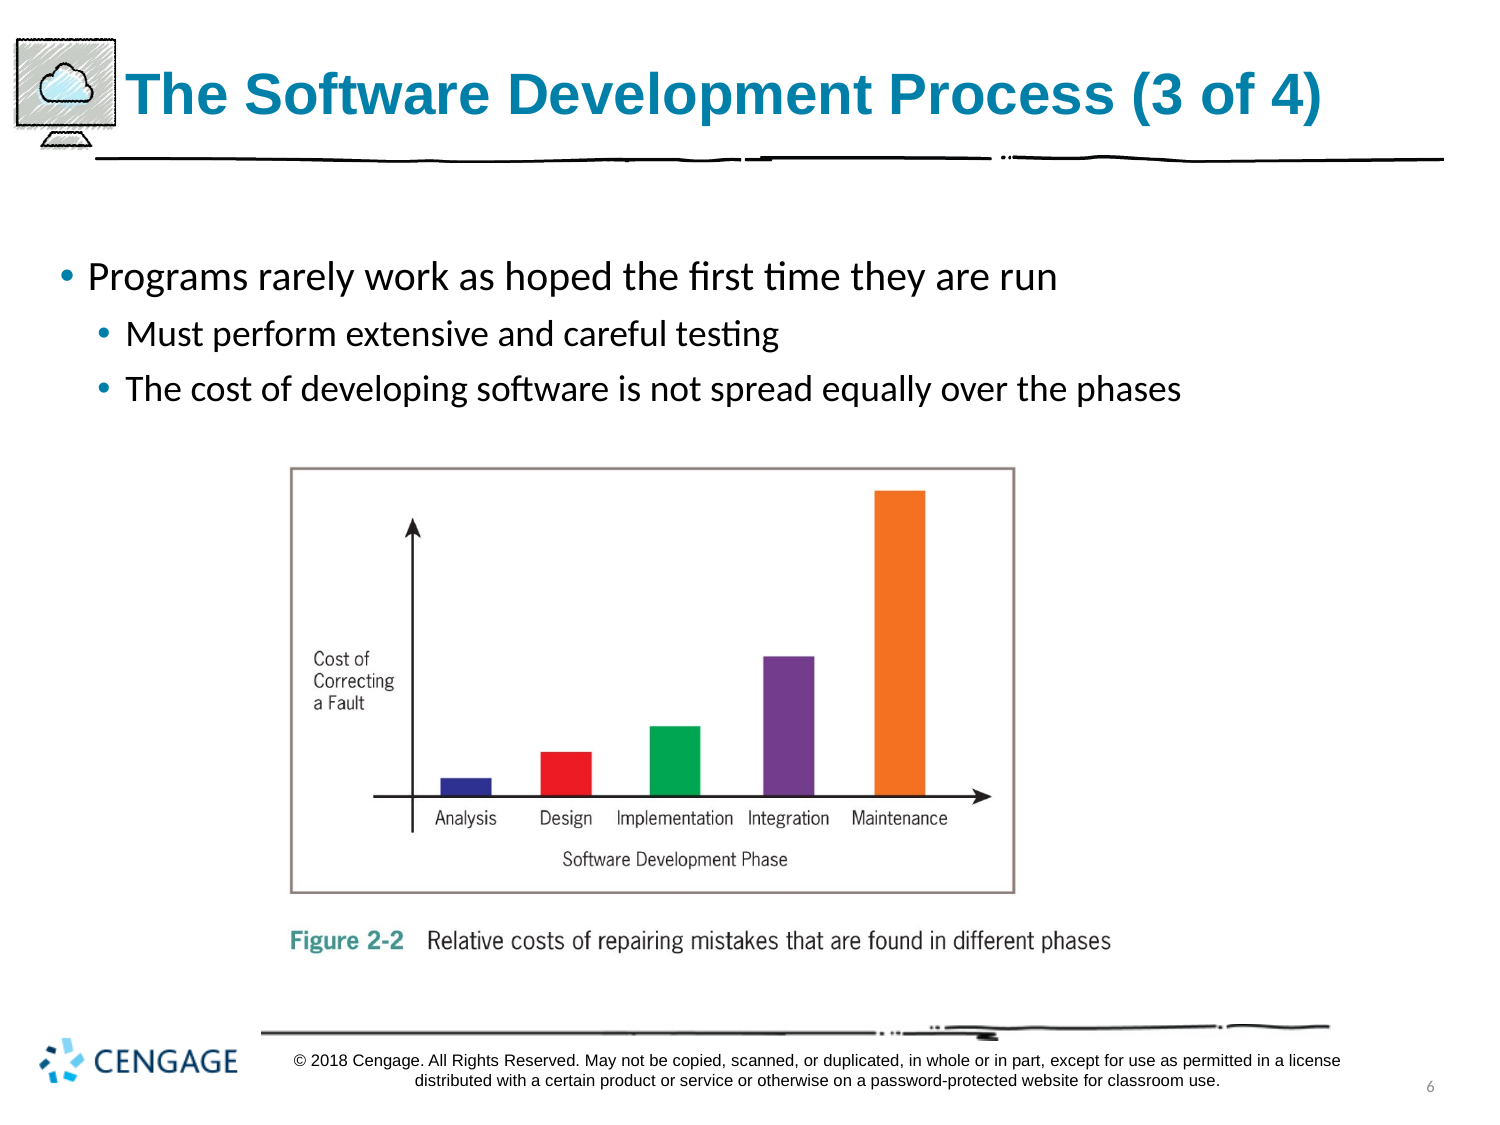

# The Software Development Process (3 of 4)
Programs rarely work as hoped the first time they are run
Must perform extensive and careful testing
The cost of developing software is not spread equally over the phases
© 2018 Cengage. All Rights Reserved. May not be copied, scanned, or duplicated, in whole or in part, except for use as permitted in a license distributed with a certain product or service or otherwise on a password-protected website for classroom use.